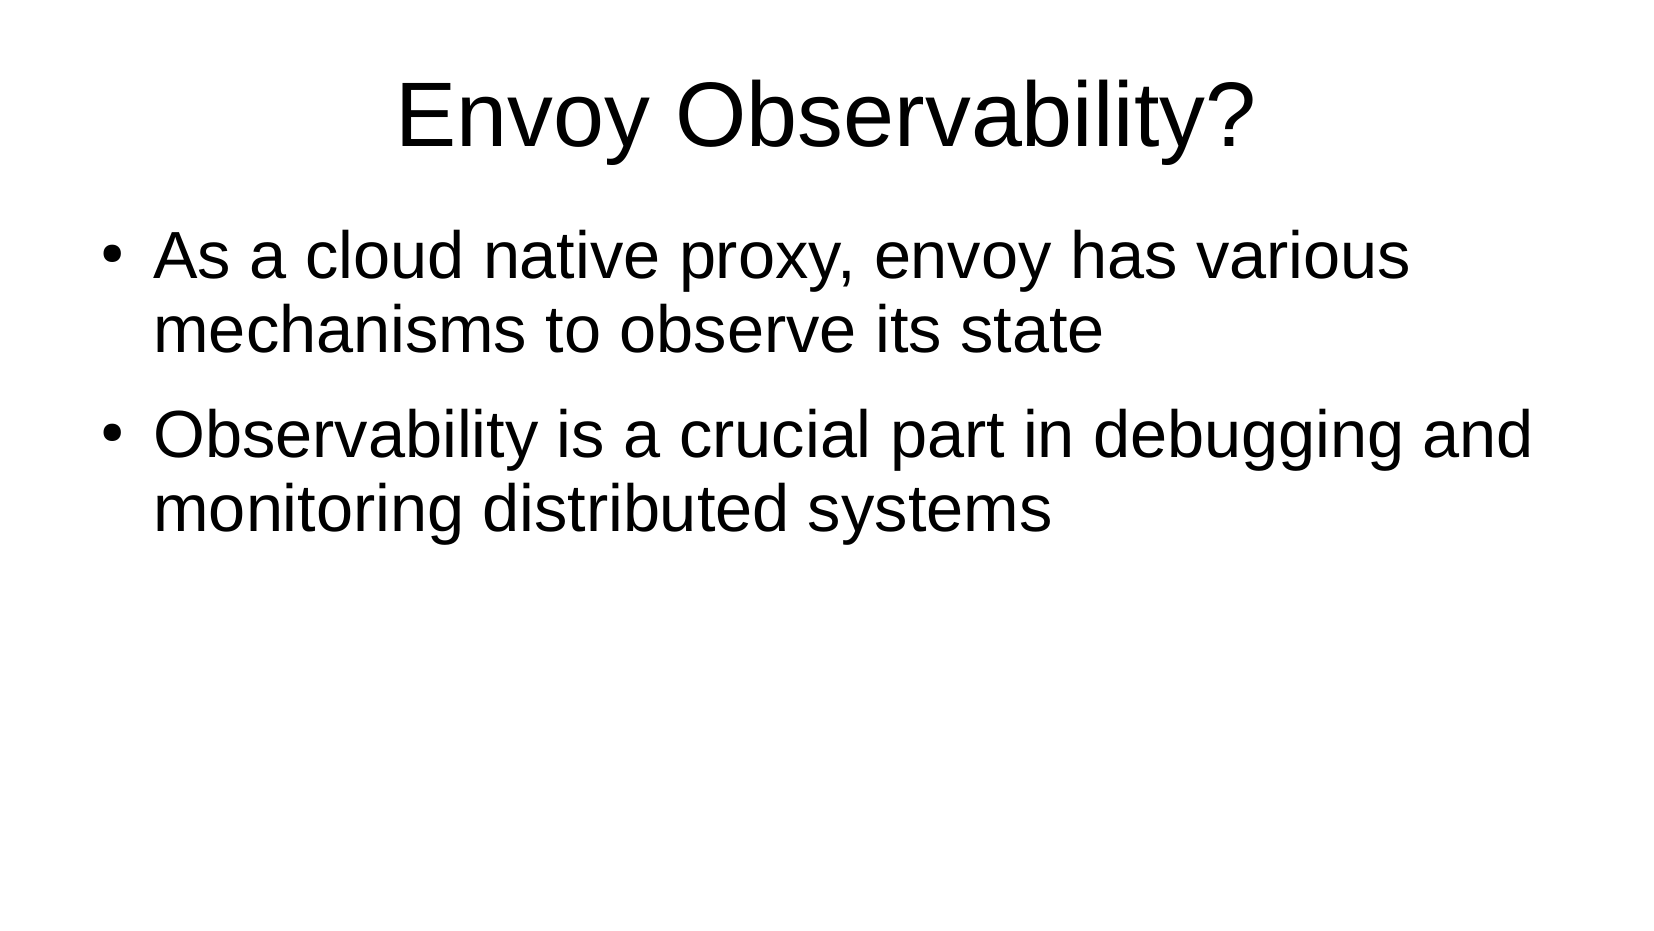

# Envoy Observability?
As a cloud native proxy, envoy has various mechanisms to observe its state
Observability is a crucial part in debugging and monitoring distributed systems